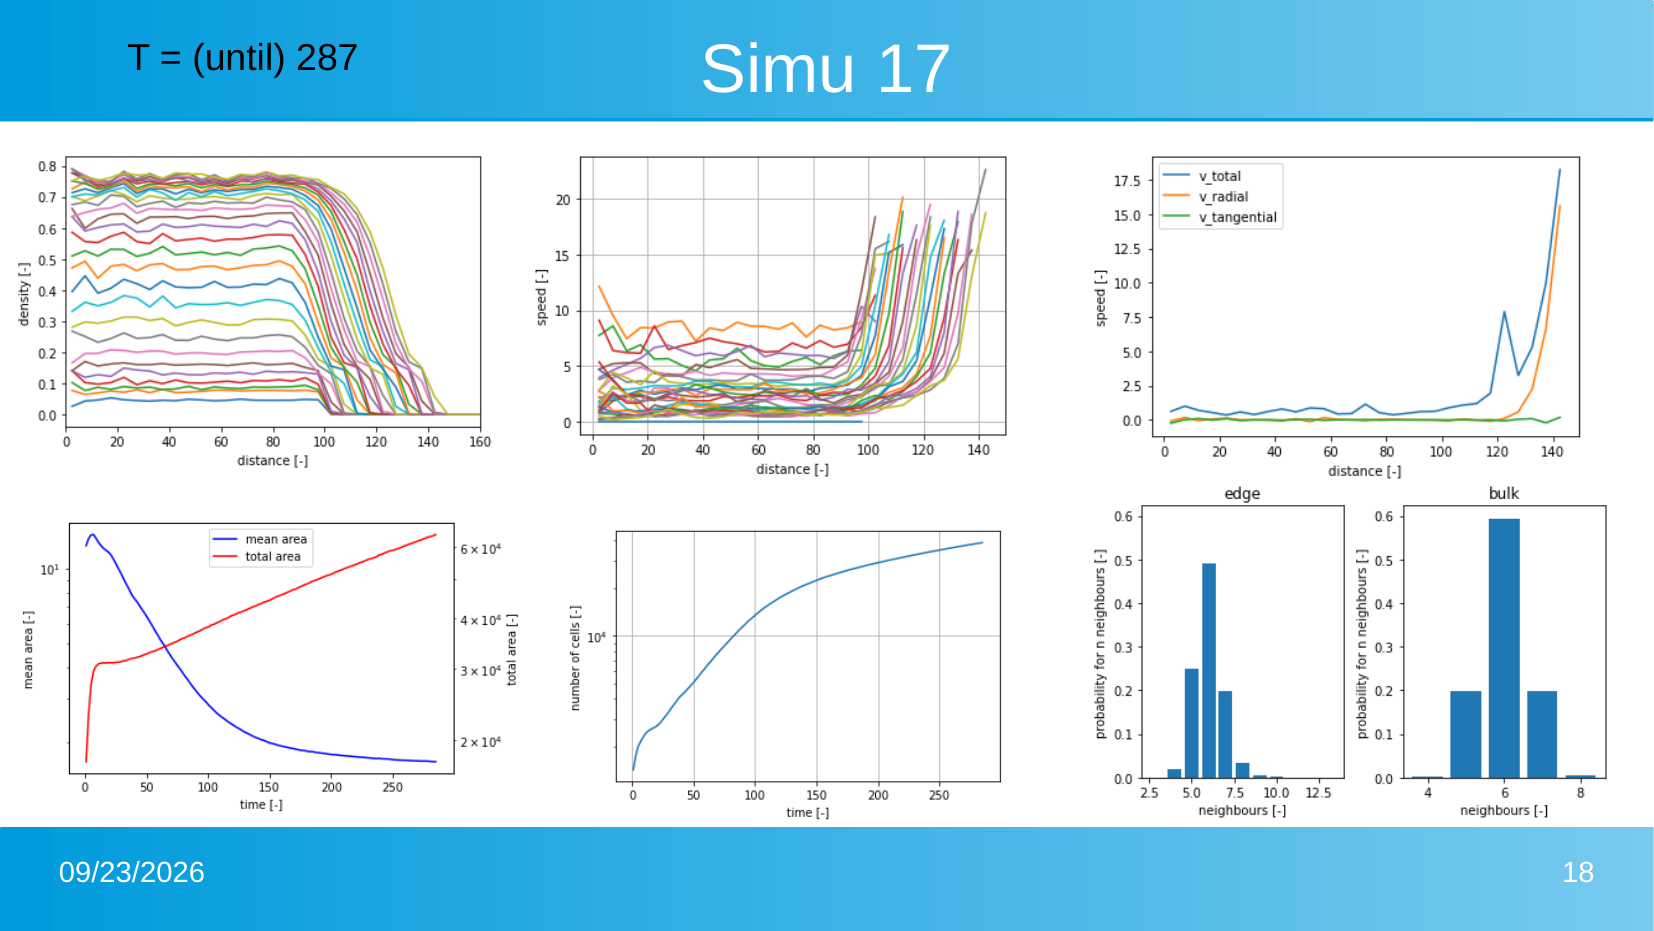

# Simu 17
T = (until) 287
18